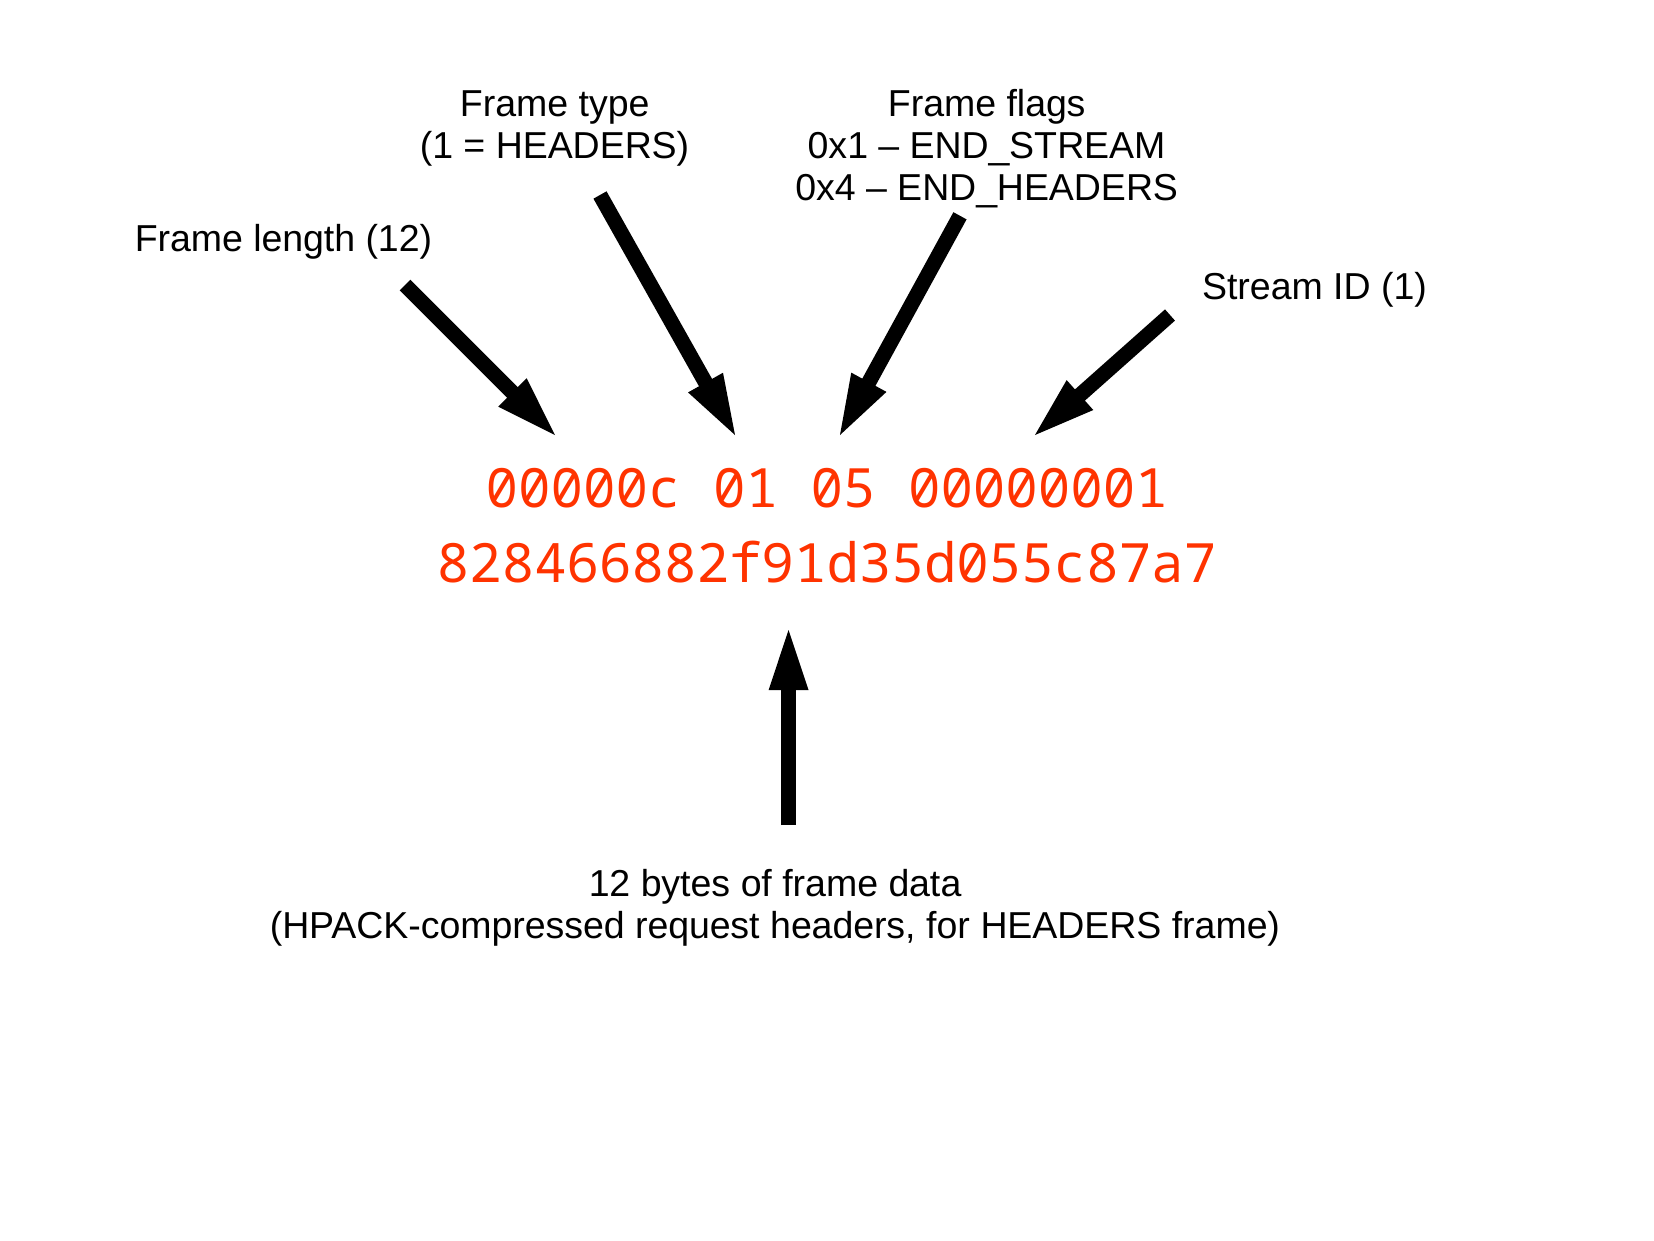

Frame type
(1 = HEADERS)
Frame flags
0x1 – END_STREAM
0x4 – END_HEADERS
Frame length (12)
Stream ID (1)
# 00000c 01 05 00000001 828466882f91d35d055c87a7
12 bytes of frame data
(HPACK-compressed request headers, for HEADERS frame)